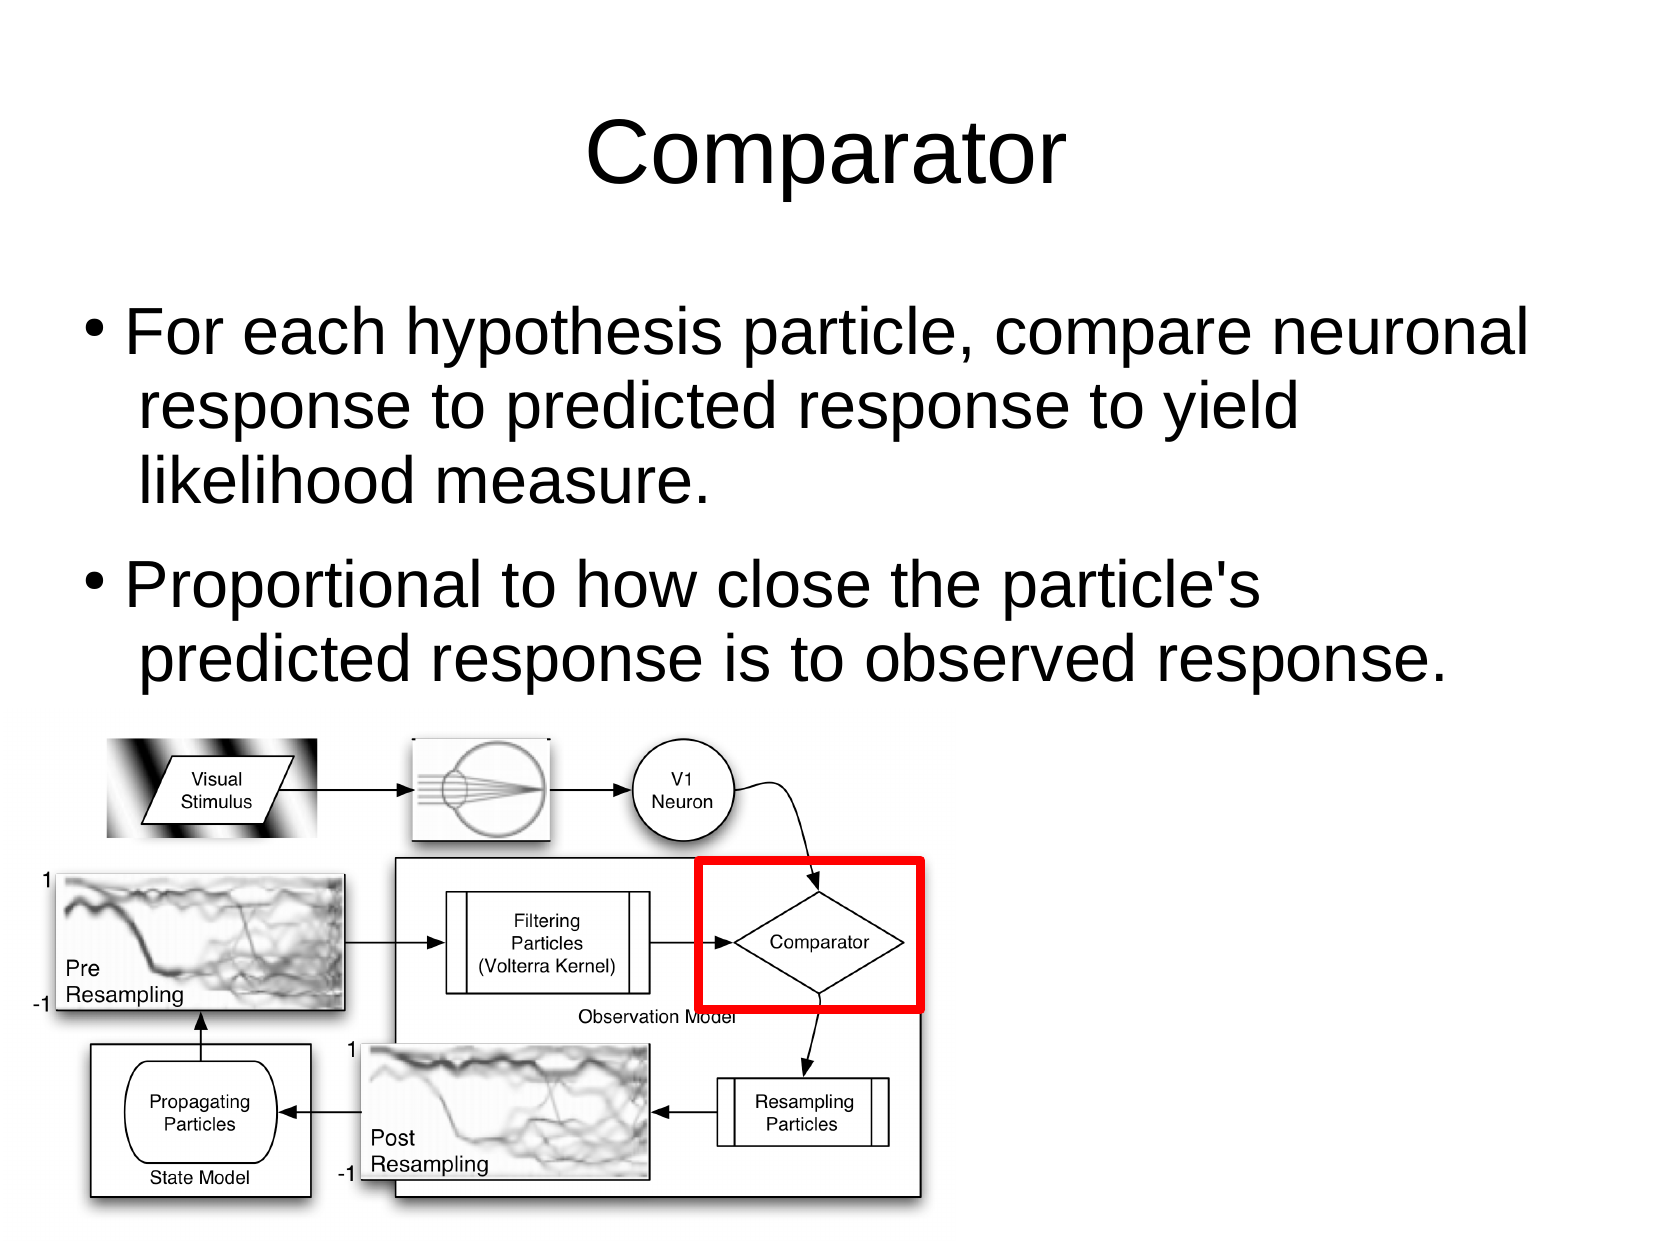

# Comparator
 For each hypothesis particle, compare neuronal response to predicted response to yield likelihood measure.
 Proportional to how close the particle's predicted response is to observed response.